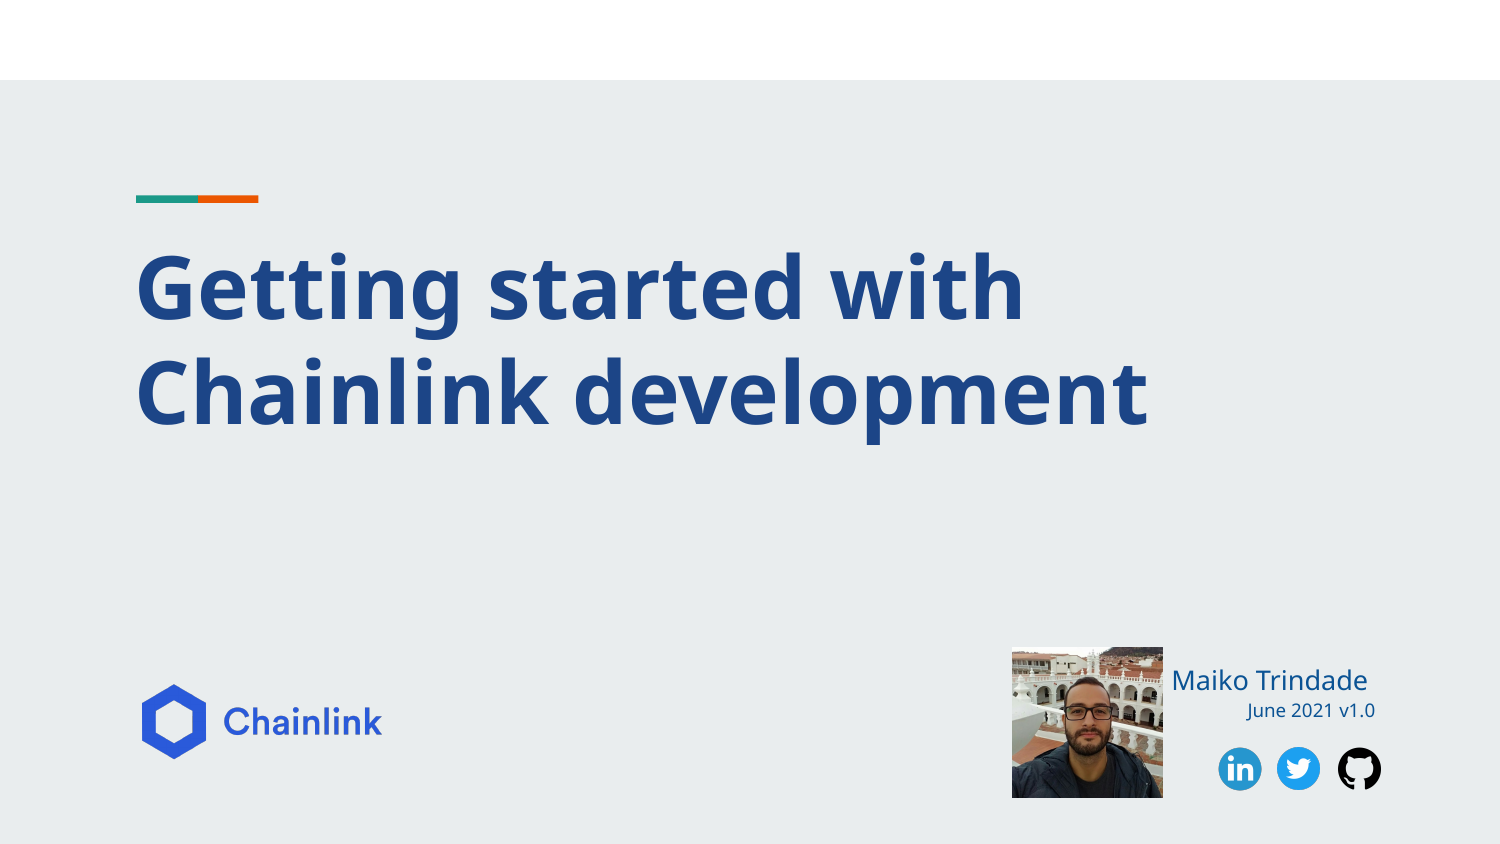

# Getting started with Chainlink development
Maiko Trindade
June 2021 v1.0